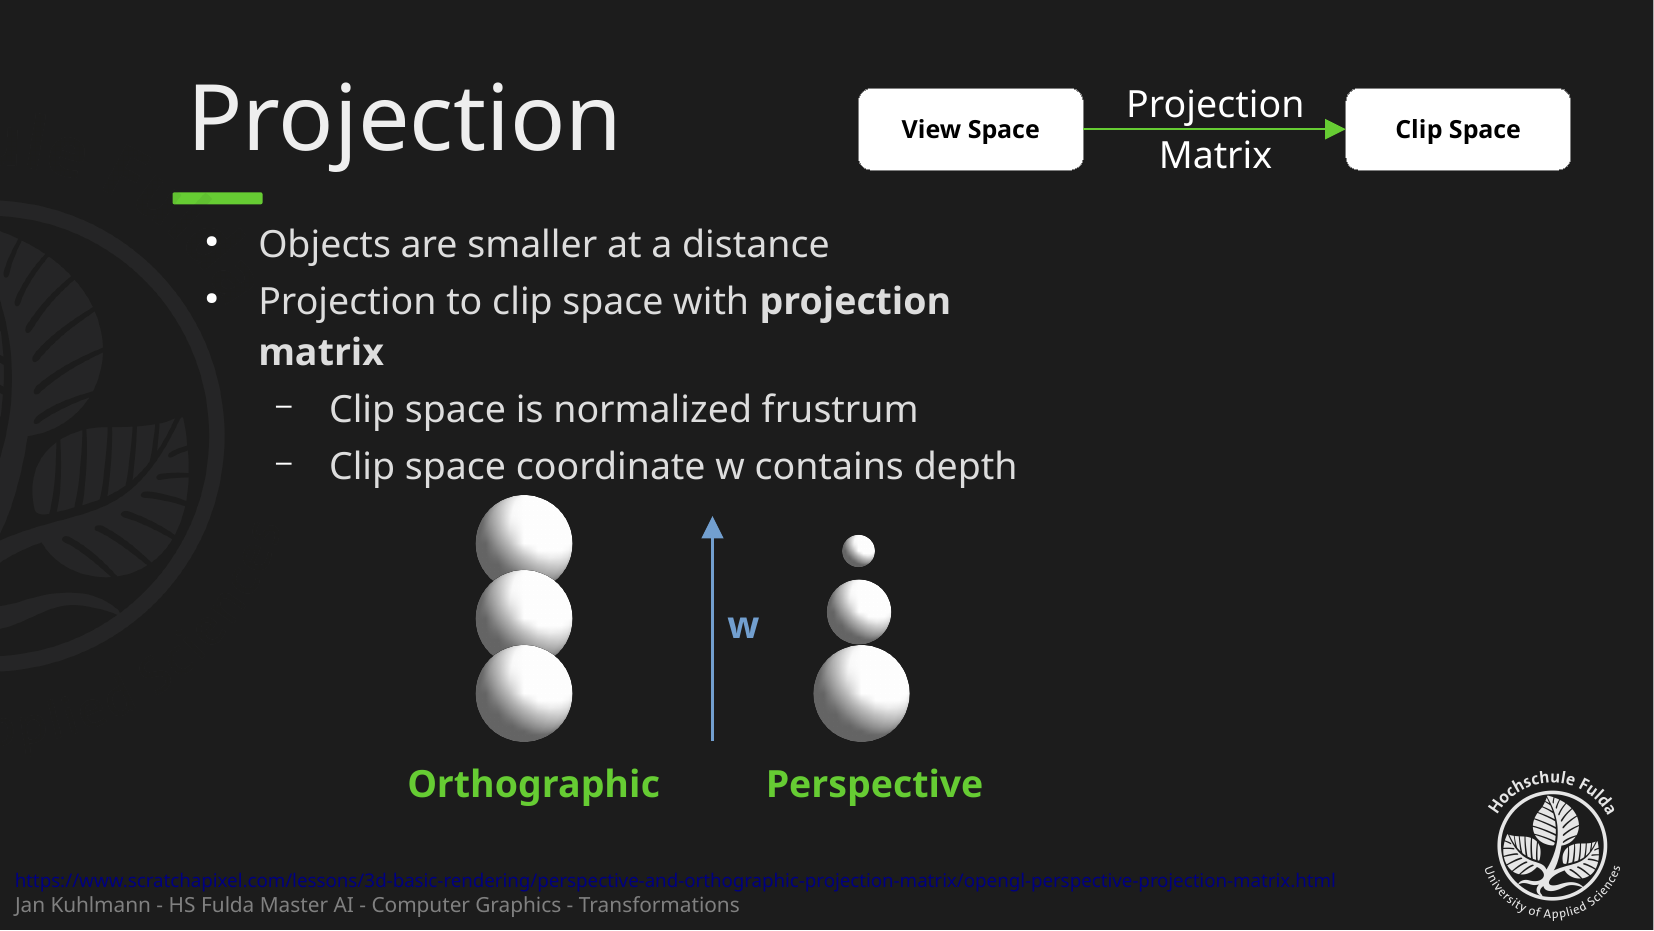

# Projection
Projection
Matrix
View Space
Clip Space
Objects are smaller at a distance
Projection to clip space with projection matrix
Clip space is normalized frustrum
Clip space coordinate w contains depth
w
Orthographic
Perspective
Jan Kuhlmann - HS Fulda Master AI - Computer Graphics - Transformations
https://www.scratchapixel.com/lessons/3d-basic-rendering/perspective-and-orthographic-projection-matrix/opengl-perspective-projection-matrix.html